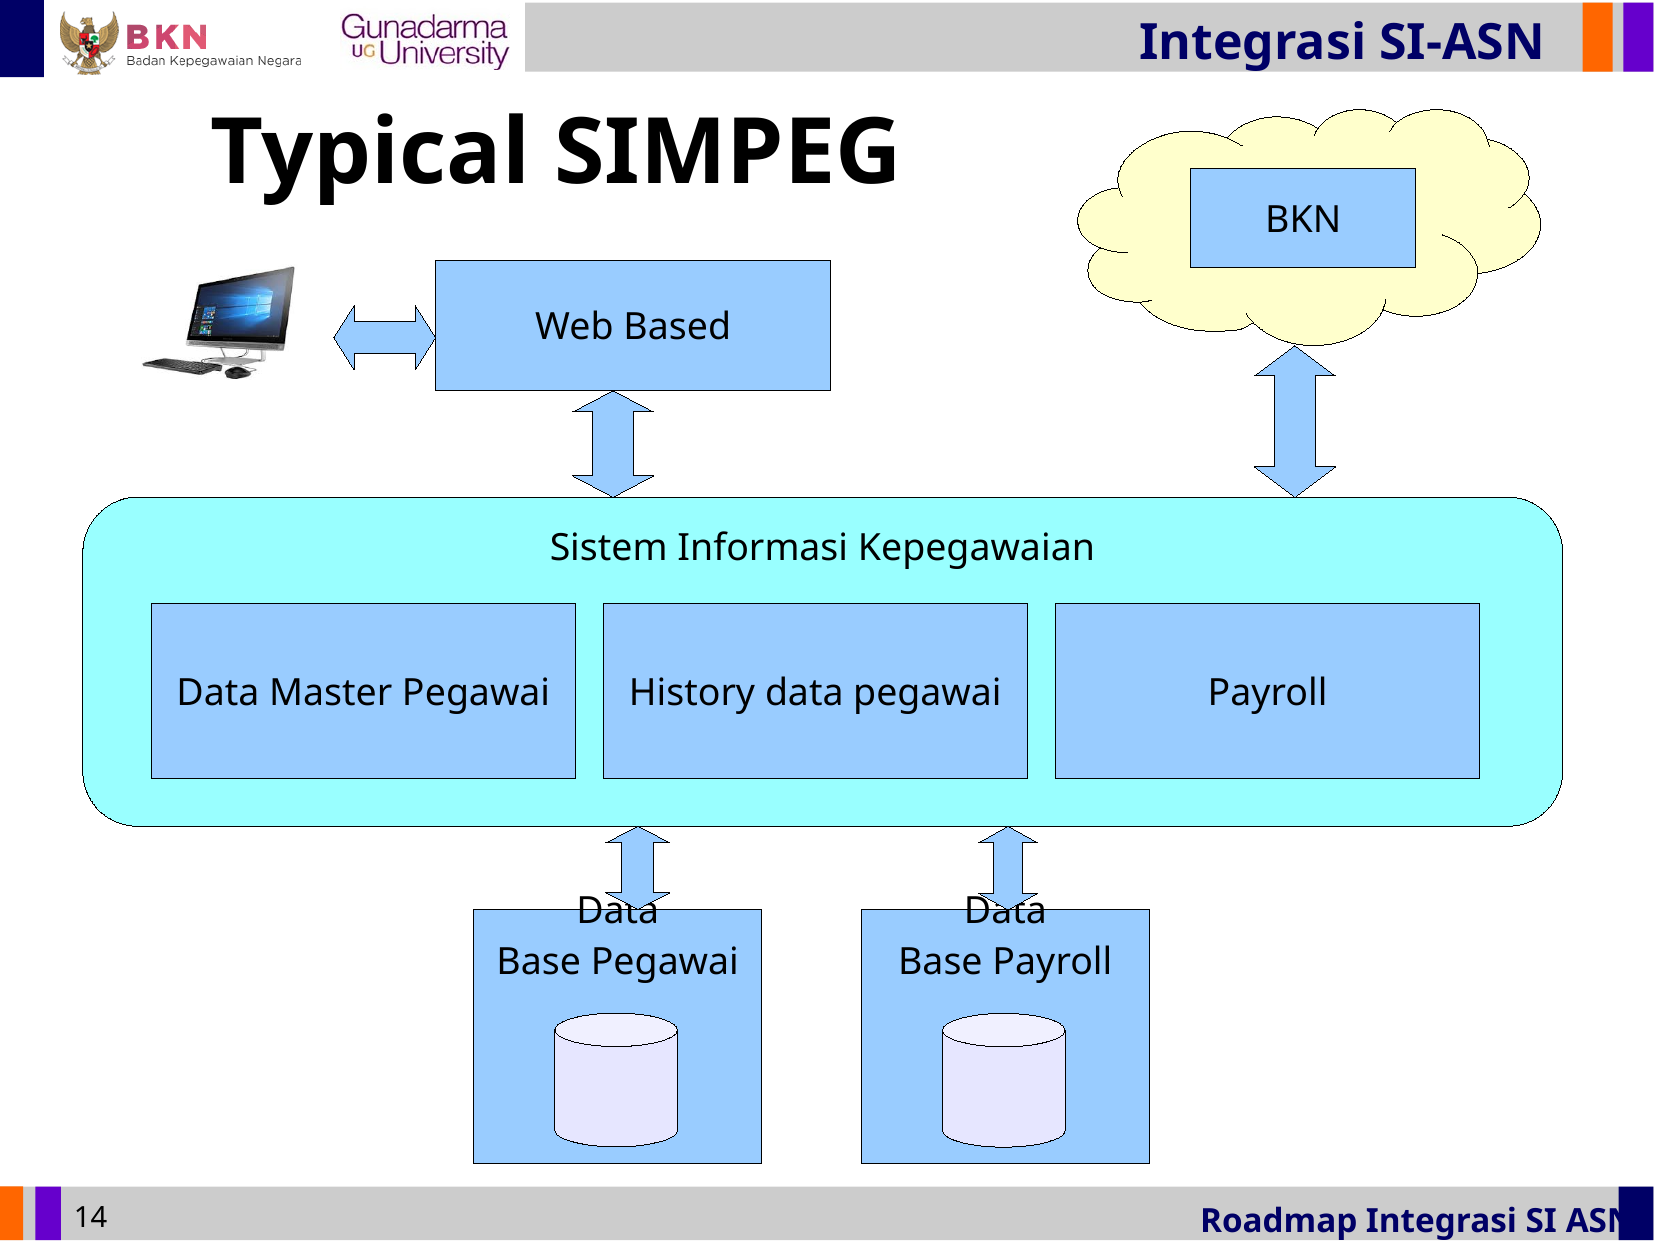

# Typical SIMPEG
BKN
Web Based
Sistem Informasi Kepegawaian
Data Master Pegawai
History data pegawai
Payroll
Data
Base Pegawai
Data
Base Payroll